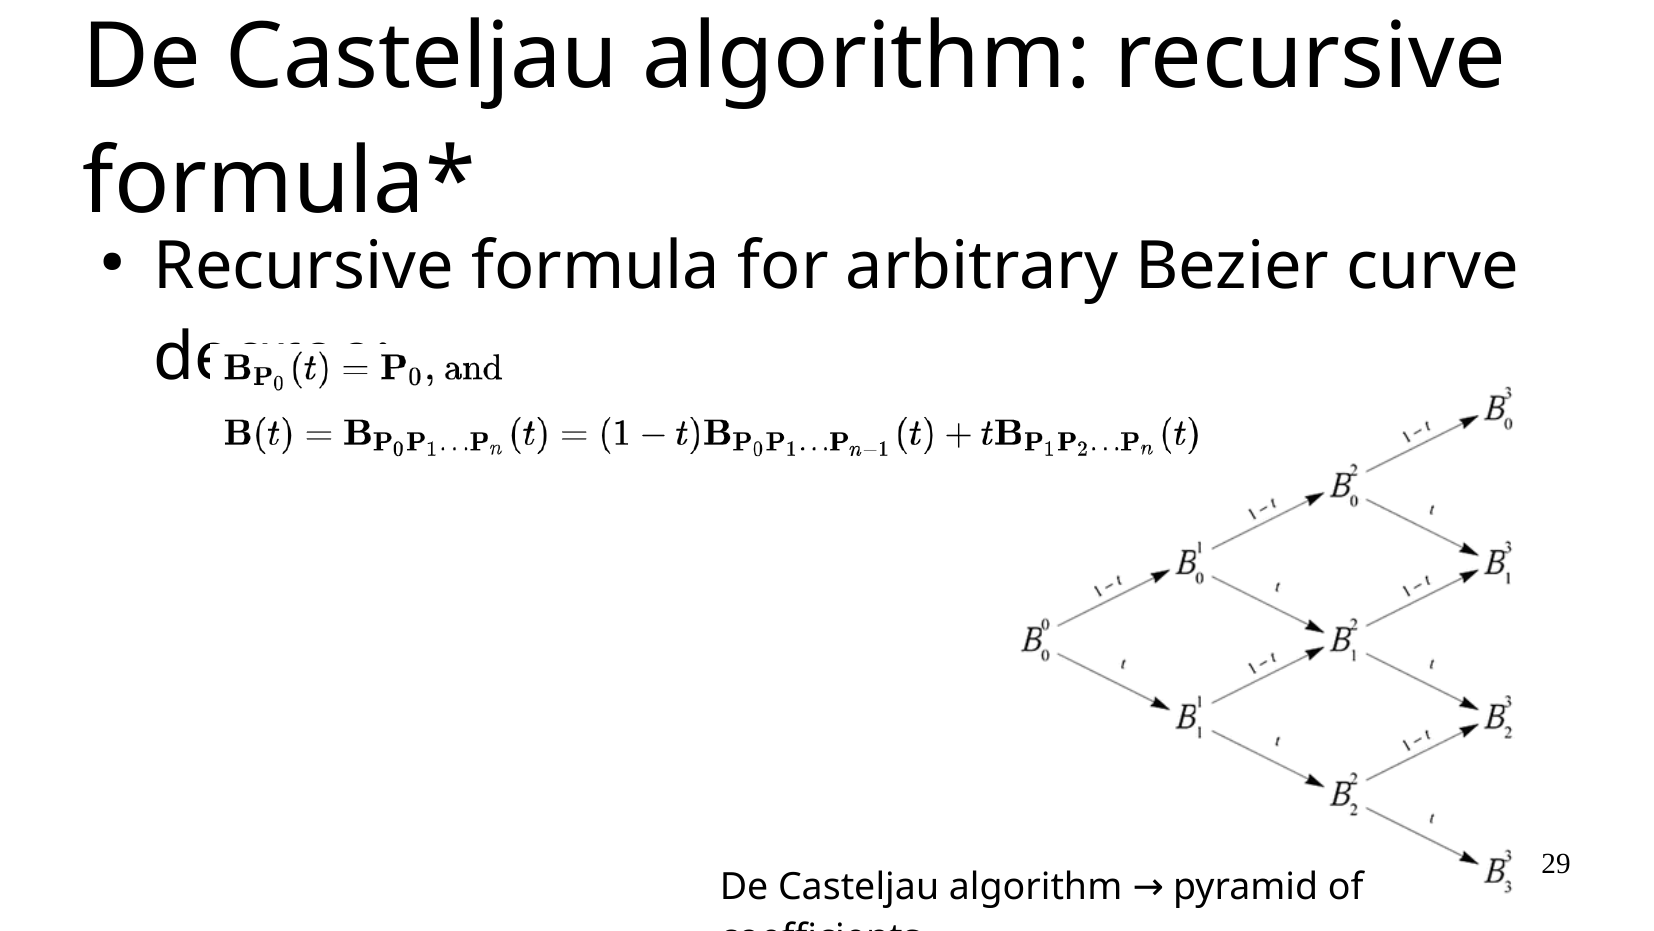

# De Casteljau algorithm: recursive formula*
Recursive formula for arbitrary Bezier curve degree:
29
De Casteljau algorithm → pyramid of coefficients